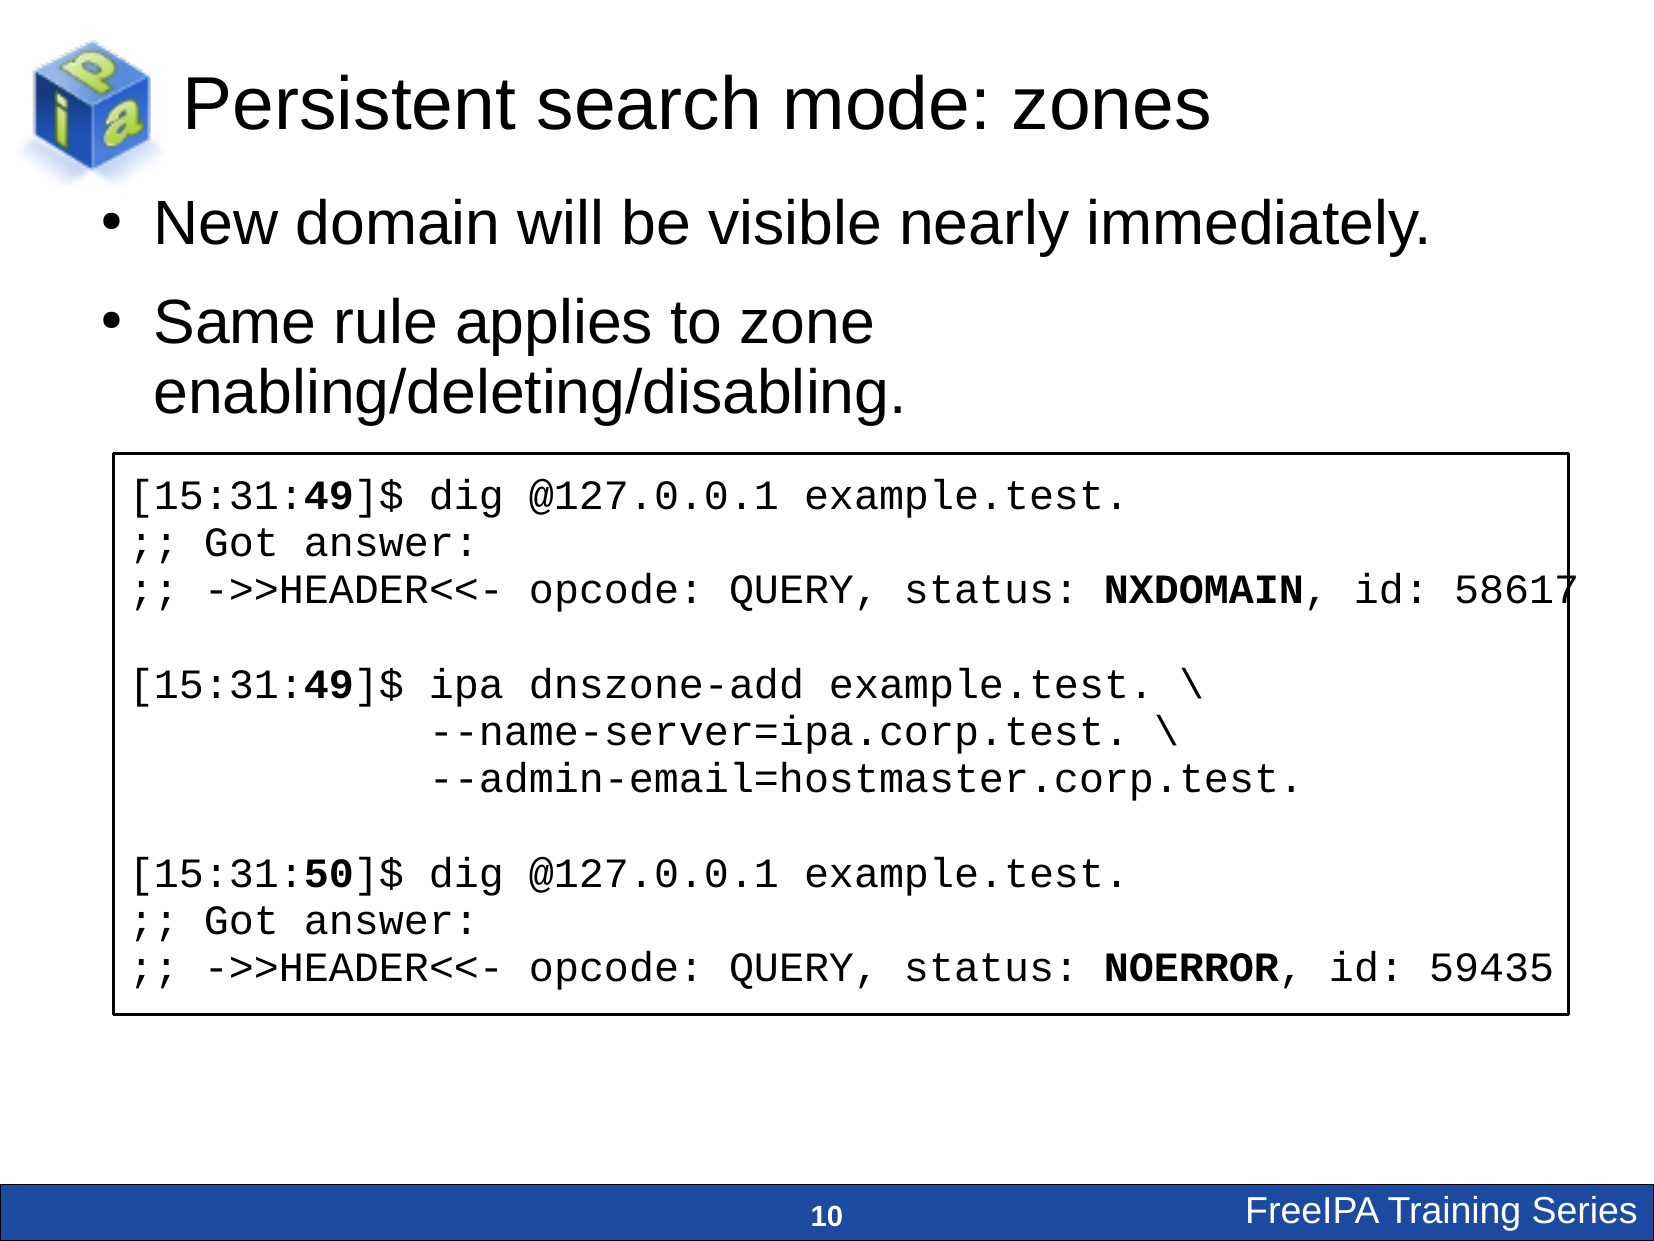

# Persistent search mode: zones
New domain will be visible nearly immediately.
Same rule applies to zone enabling/deleting/disabling.
[15:31:49]$ dig @127.0.0.1 example.test.
;; Got answer:
;; ->>HEADER<<- opcode: QUERY, status: NXDOMAIN, id: 58617
[15:31:49]$ ipa dnszone-add example.test. \
 --name-server=ipa.corp.test. \
 --admin-email=hostmaster.corp.test.
[15:31:50]$ dig @127.0.0.1 example.test.
;; Got answer:
;; ->>HEADER<<- opcode: QUERY, status: NOERROR, id: 59435
10